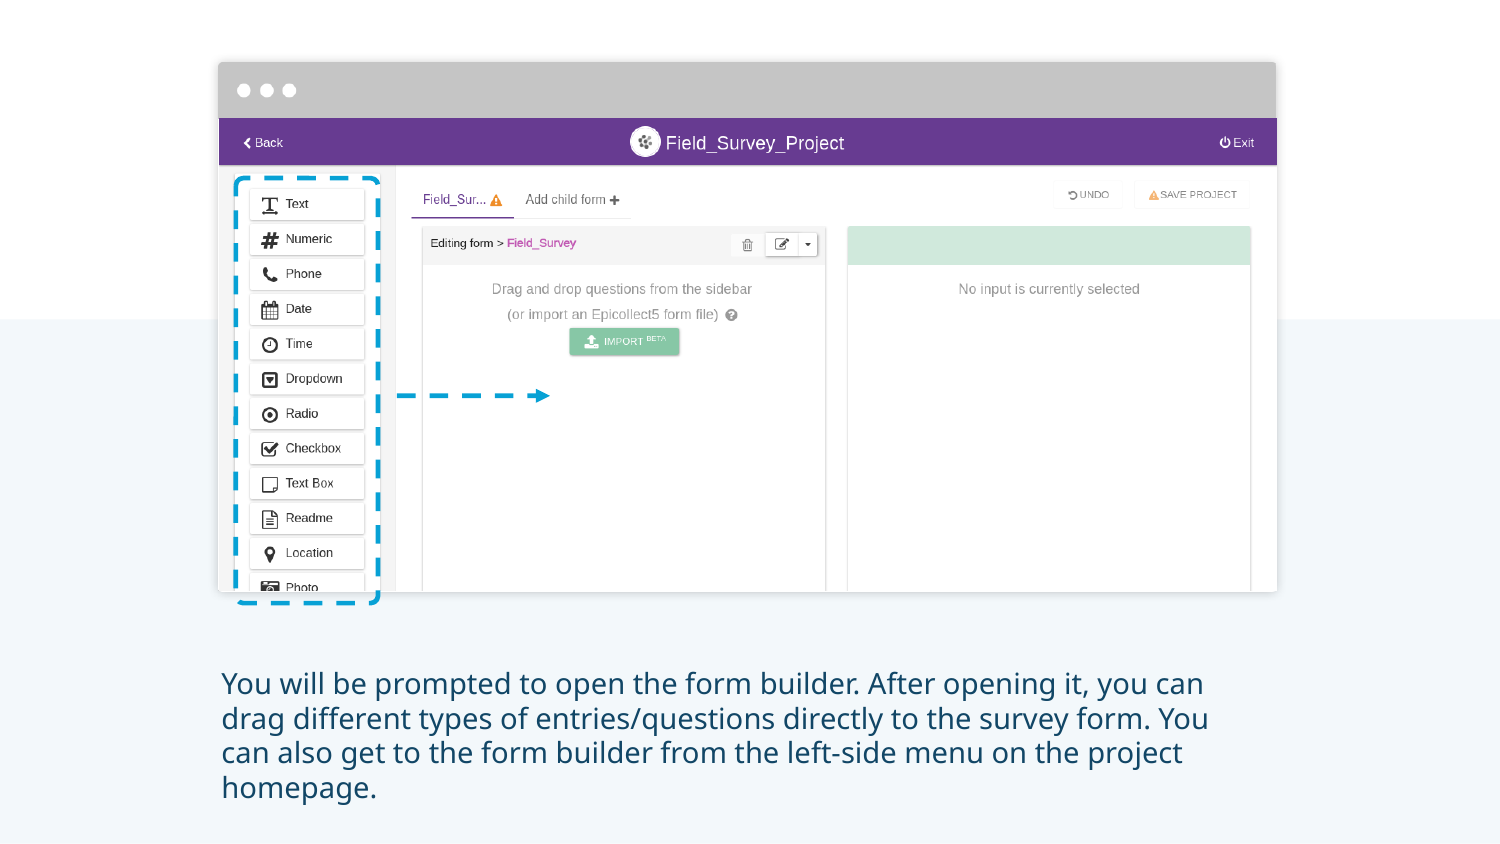

You will be prompted to open the form builder. After opening it, you can drag different types of entries/questions directly to the survey form. You can also get to the form builder from the left-side menu on the project homepage.